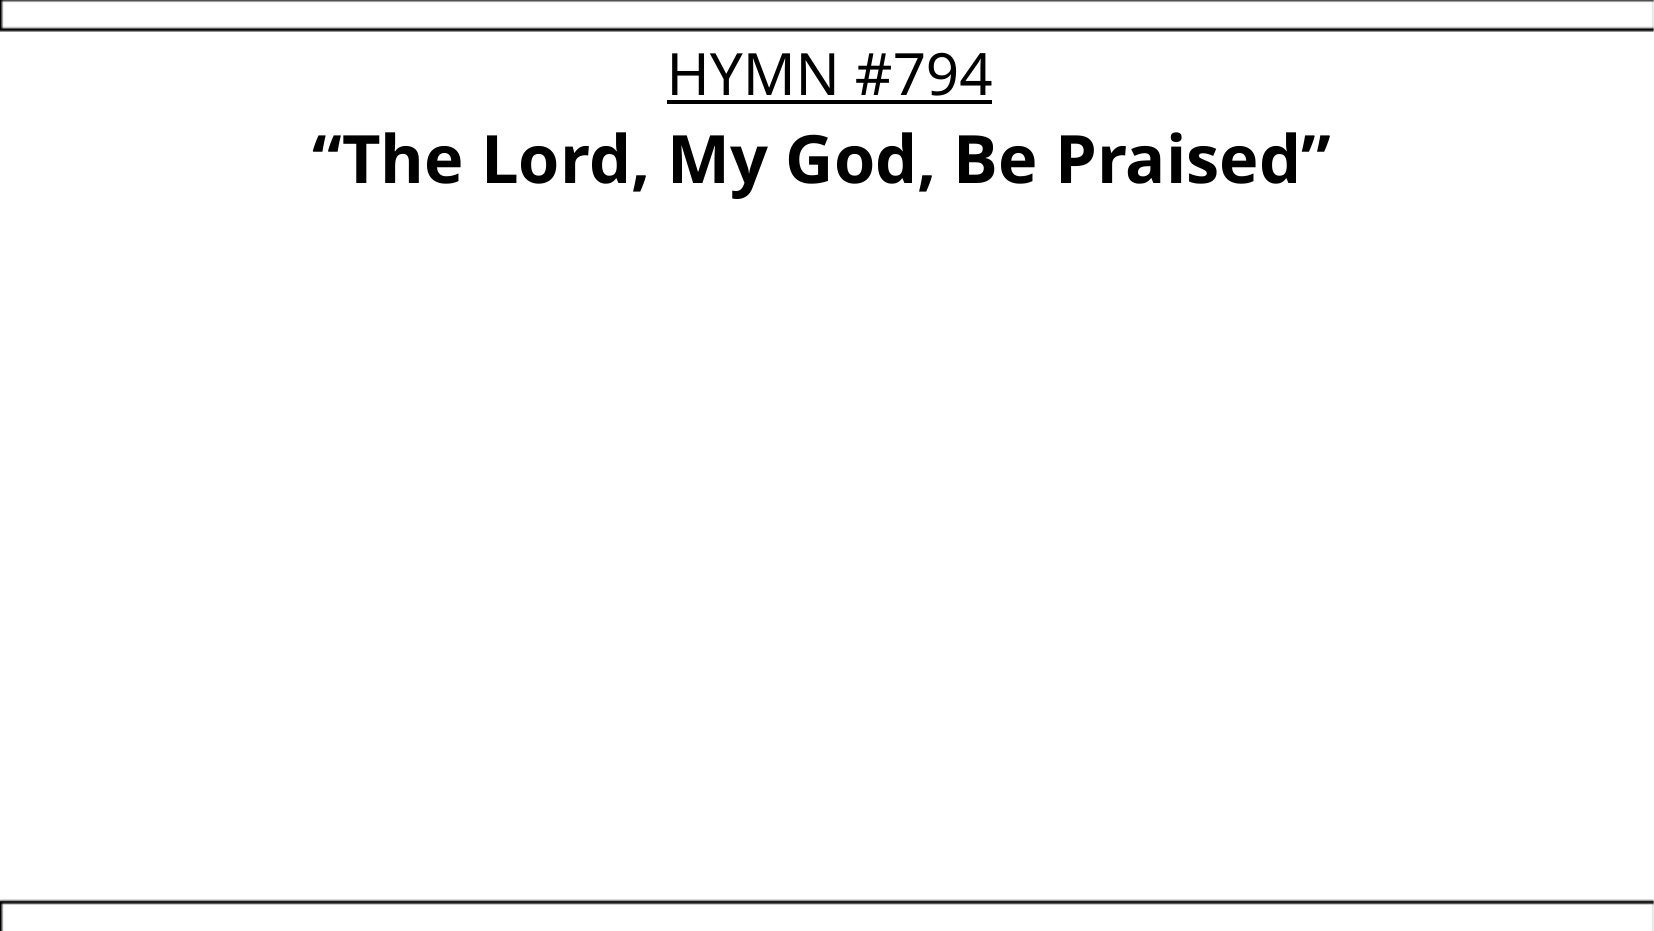

HYMN #794
“The Lord, My God, Be Praised”